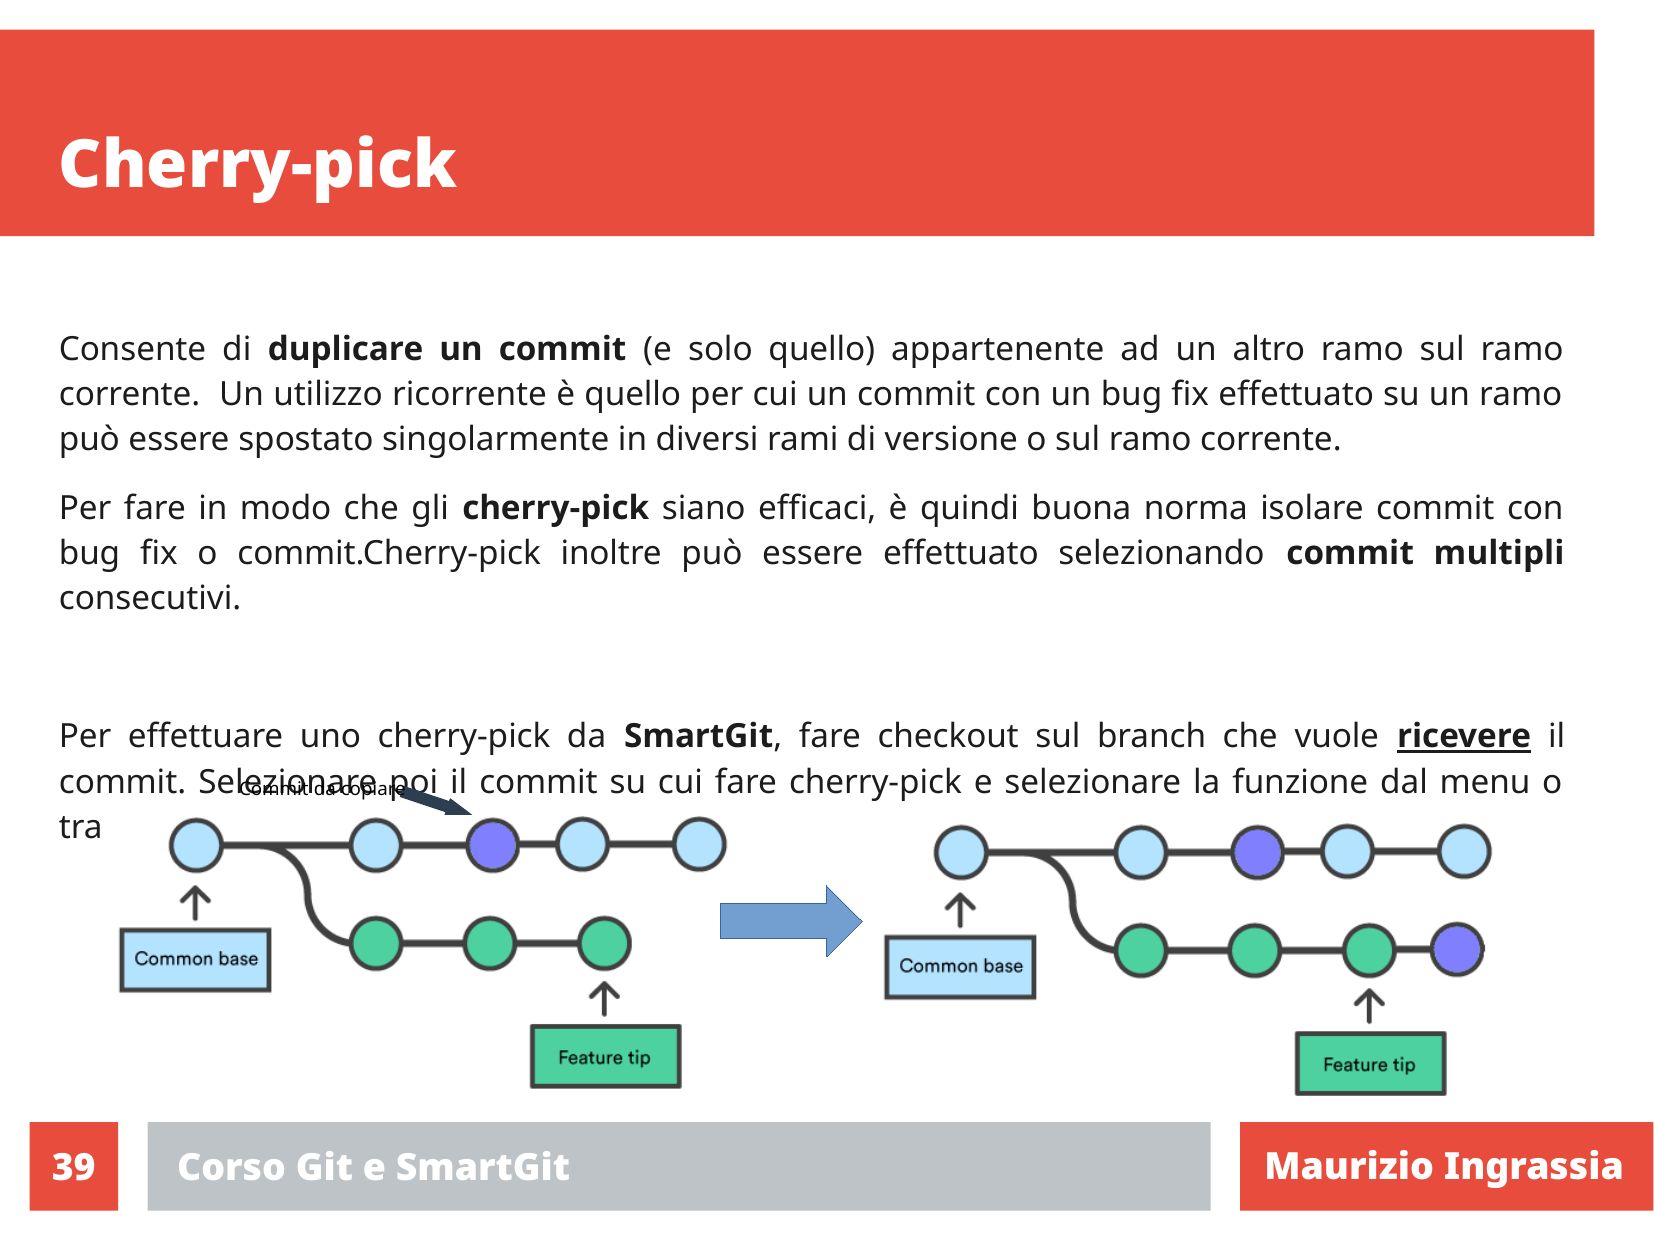

# Cherry-pick
Consente di duplicare un commit (e solo quello) appartenente ad un altro ramo sul ramo corrente. Un utilizzo ricorrente è quello per cui un commit con un bug fix effettuato su un ramo può essere spostato singolarmente in diversi rami di versione o sul ramo corrente.
Per fare in modo che gli cherry-pick siano efficaci, è quindi buona norma isolare commit con bug fix o commit.Cherry-pick inoltre può essere effettuato selezionando commit multipli consecutivi.
Per effettuare uno cherry-pick da SmartGit, fare checkout sul branch che vuole ricevere il commit. Selezionare poi il commit su cui fare cherry-pick e selezionare la funzione dal menu o tramite il tasto destro.
Commit da copiare
39
Corso Git e SmartGit
Maurizio Ingrassia